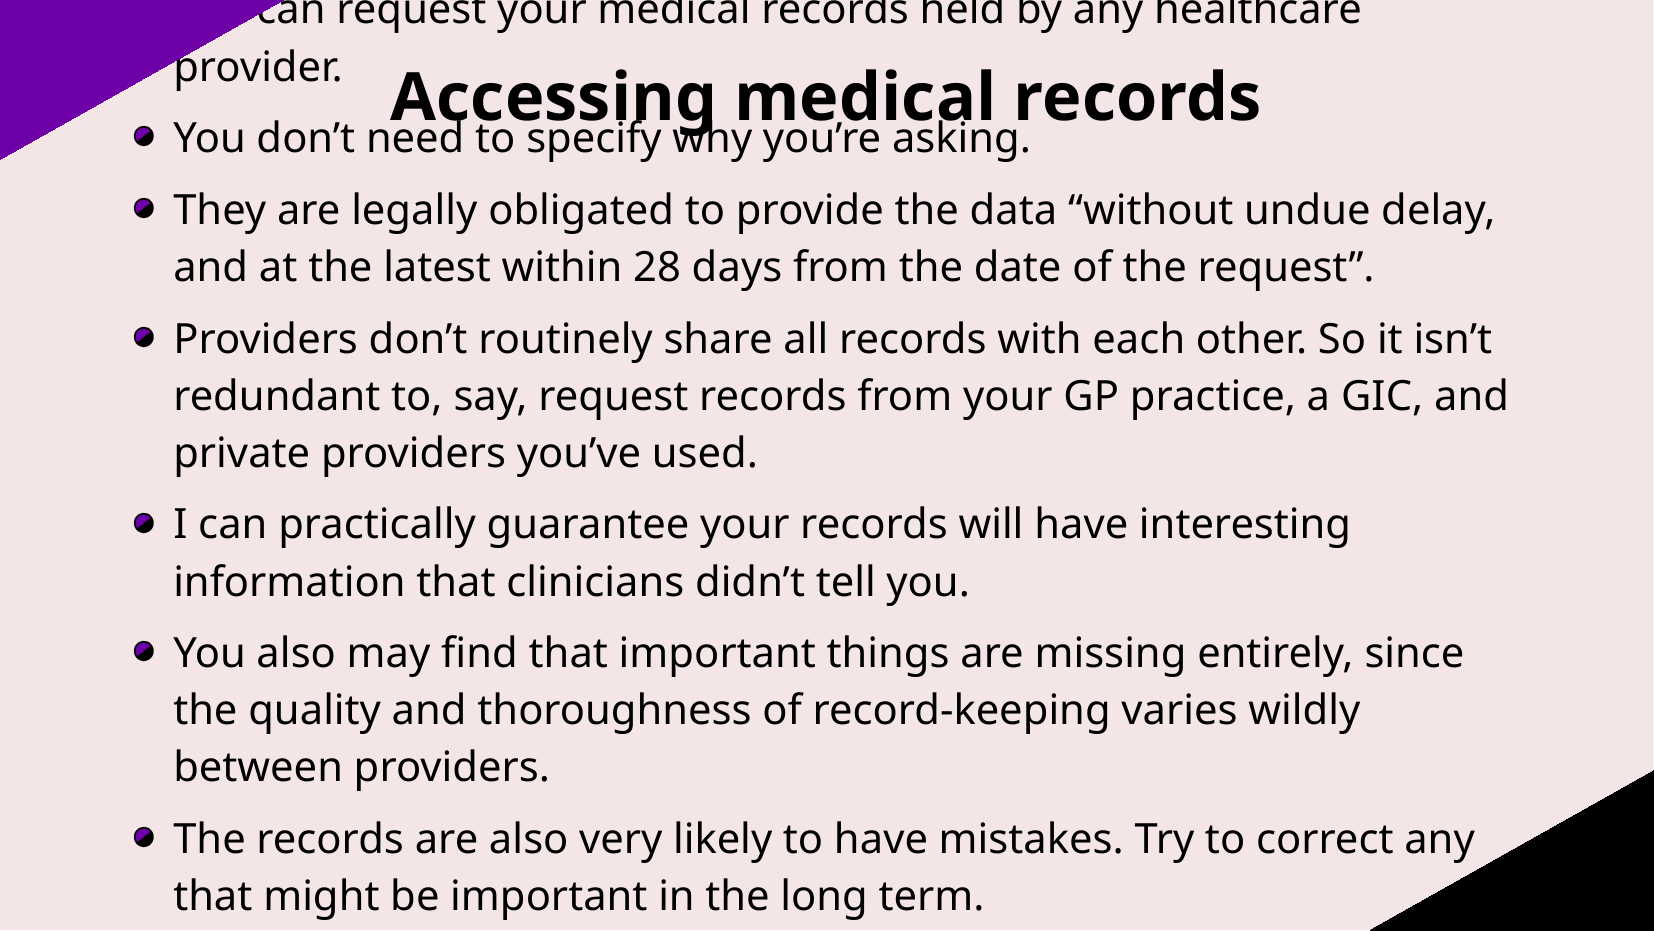

You can request your medical records held by any healthcare provider.
You don’t need to specify why you’re asking.
They are legally obligated to provide the data “without undue delay, and at the latest within 28 days from the date of the request”.
Providers don’t routinely share all records with each other. So it isn’t redundant to, say, request records from your GP practice, a GIC, and private providers you’ve used.
I can practically guarantee your records will have interesting information that clinicians didn’t tell you.
You also may find that important things are missing entirely, since the quality and thoroughness of record-keeping varies wildly between providers.
The records are also very likely to have mistakes. Try to correct any that might be important in the long term.
Requesting records “too often” is likely to piss people off, so do it at strategic times.
# Accessing medical records